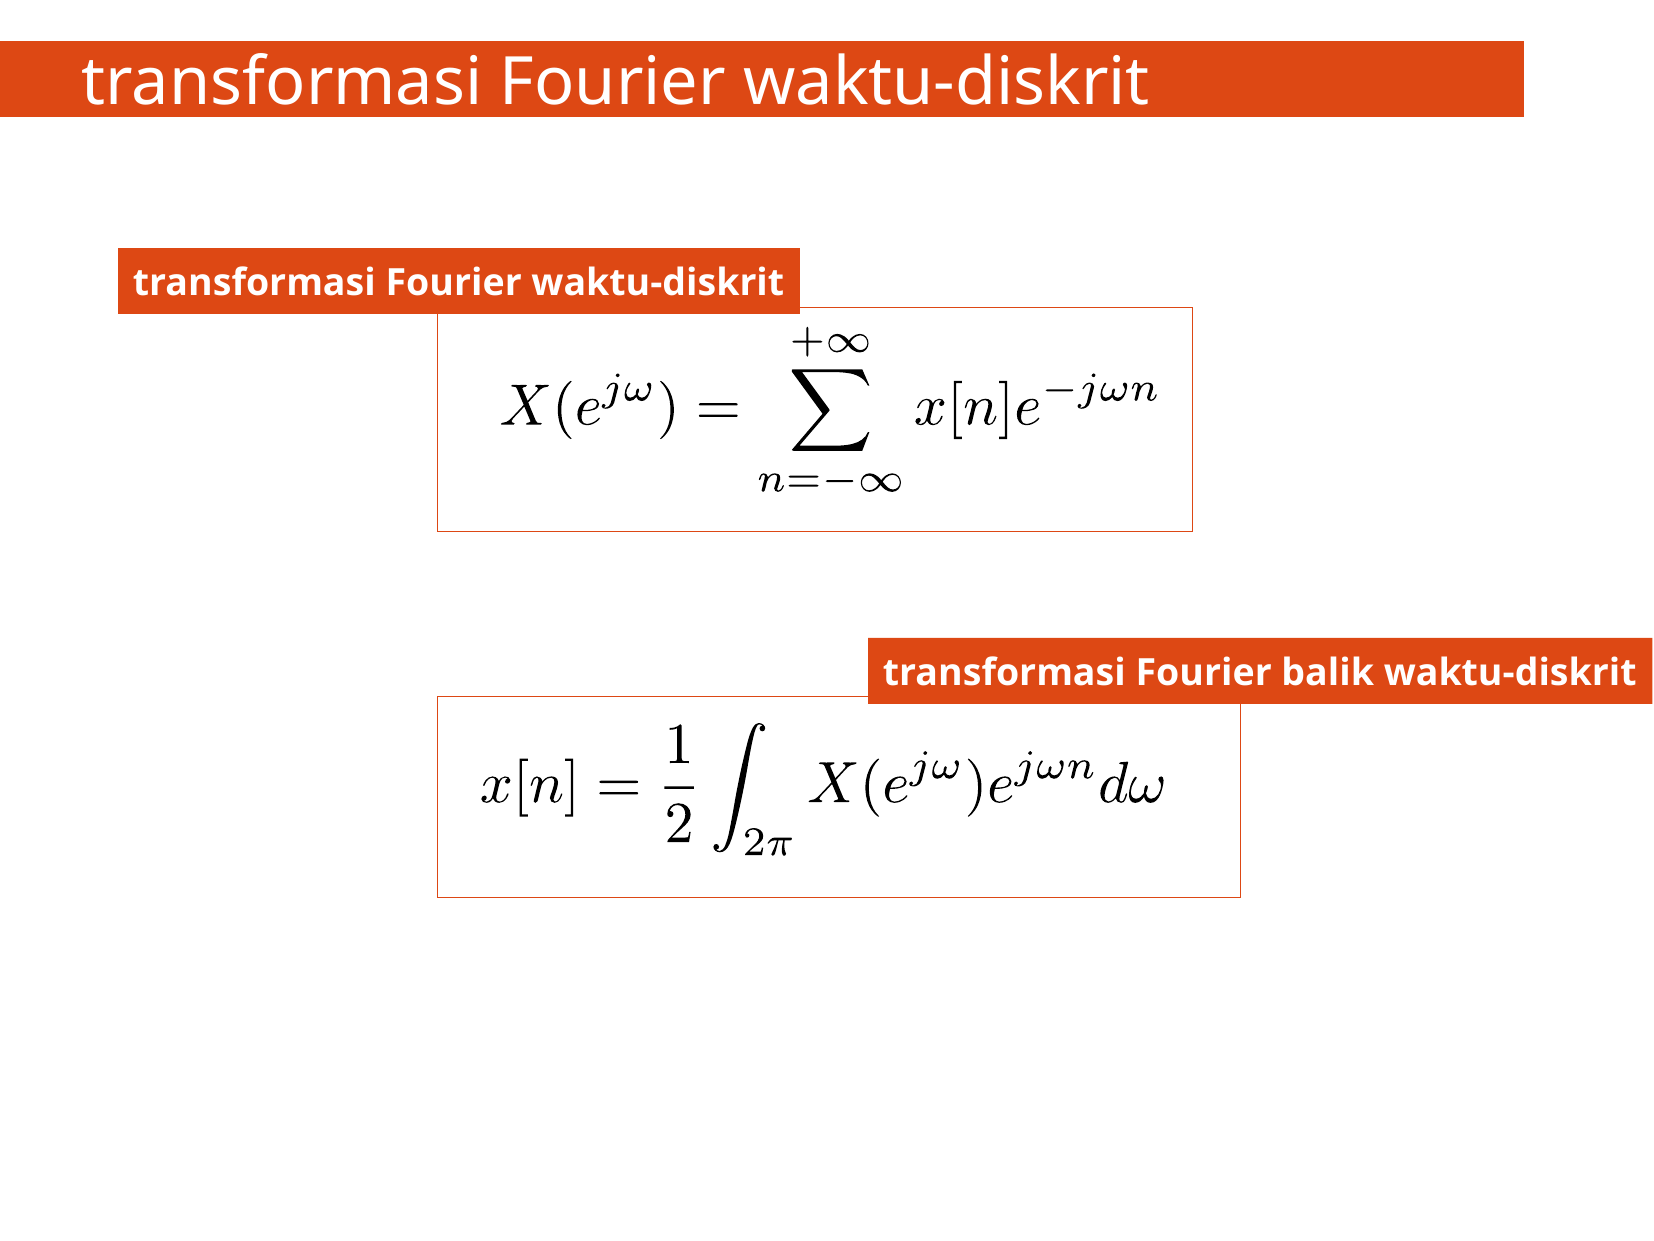

transformasi Fourier waktu-diskrit
transformasi Fourier waktu-diskrit
transformasi Fourier balik waktu-diskrit